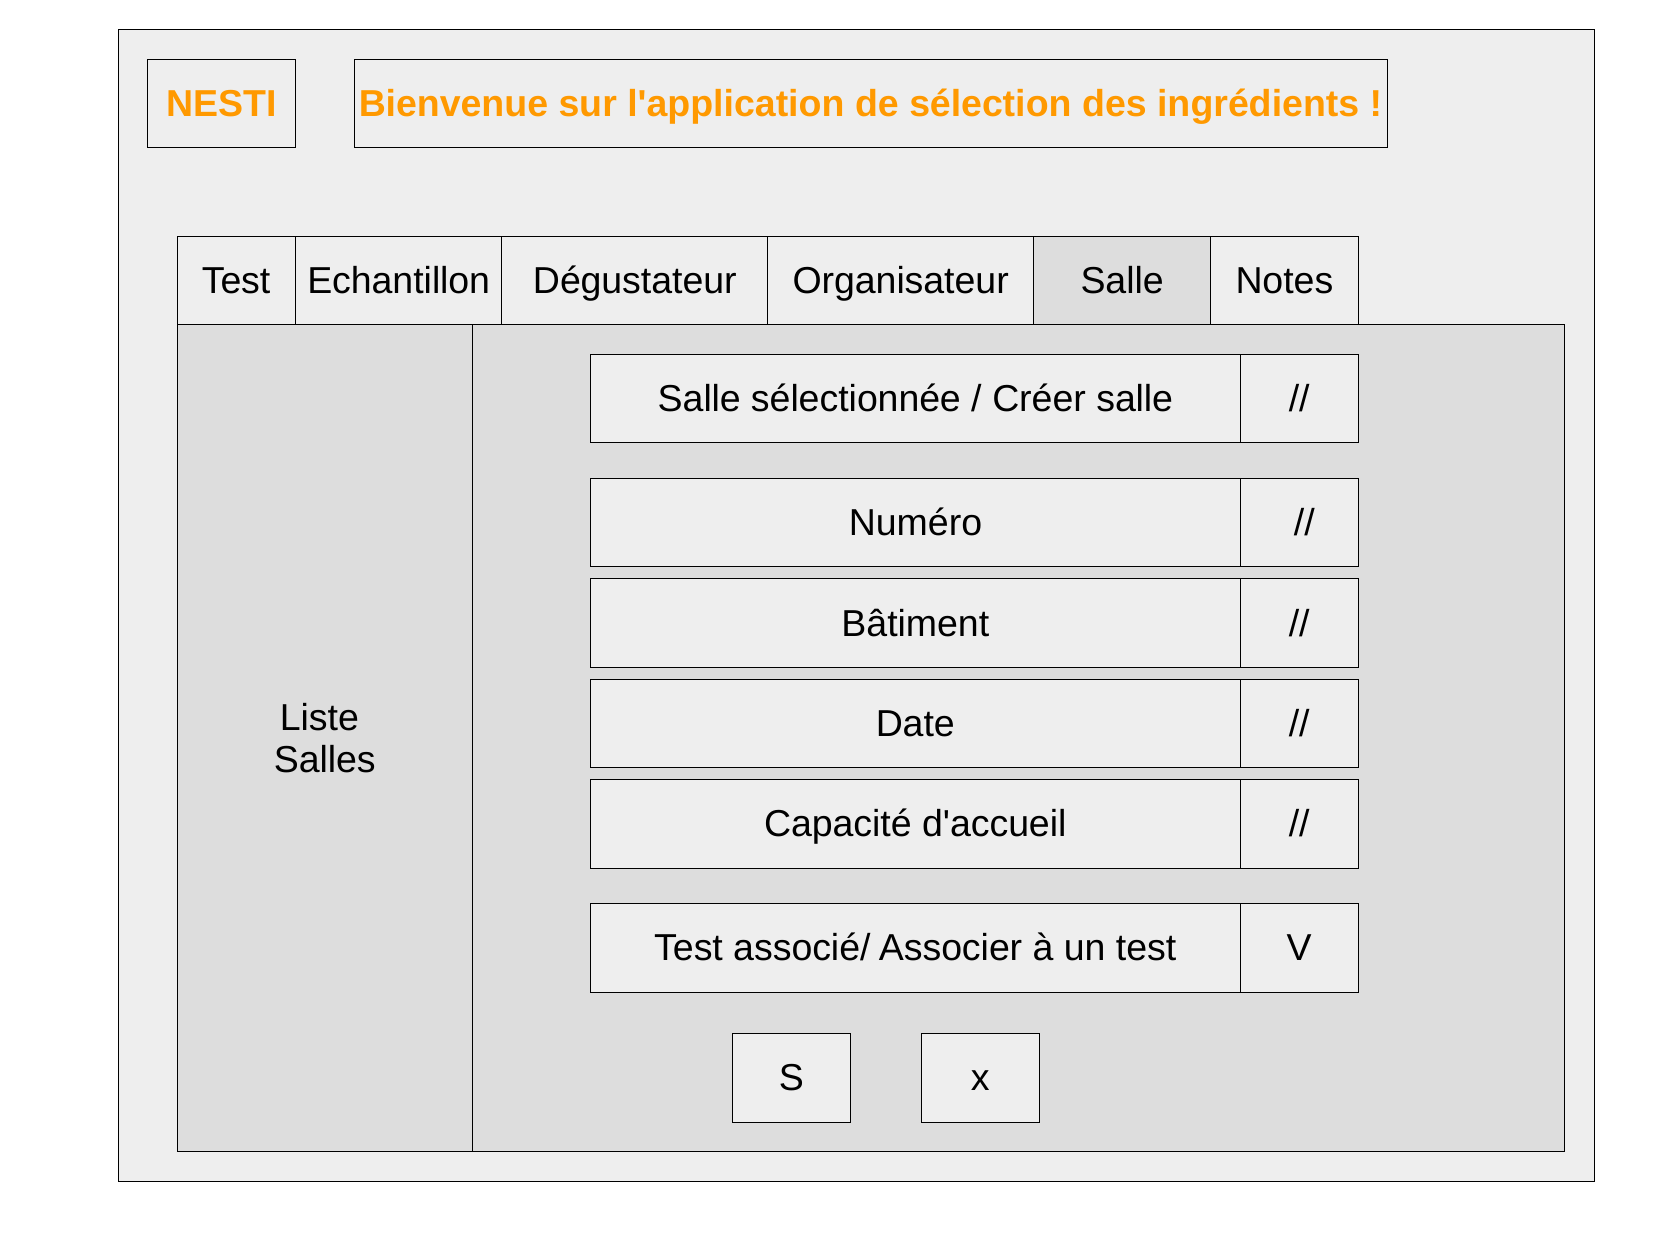

NESTI
Bienvenue sur l'application de sélection des ingrédients !
Test
Echantillon
Dégustateur
Organisateur
Salle
Notes
Liste
Salles
Salle sélectionnée / Créer salle
//
Numéro
 //
Bâtiment
//
Date
//
Capacité d'accueil
//
Test associé/ Associer à un test
V
S
x